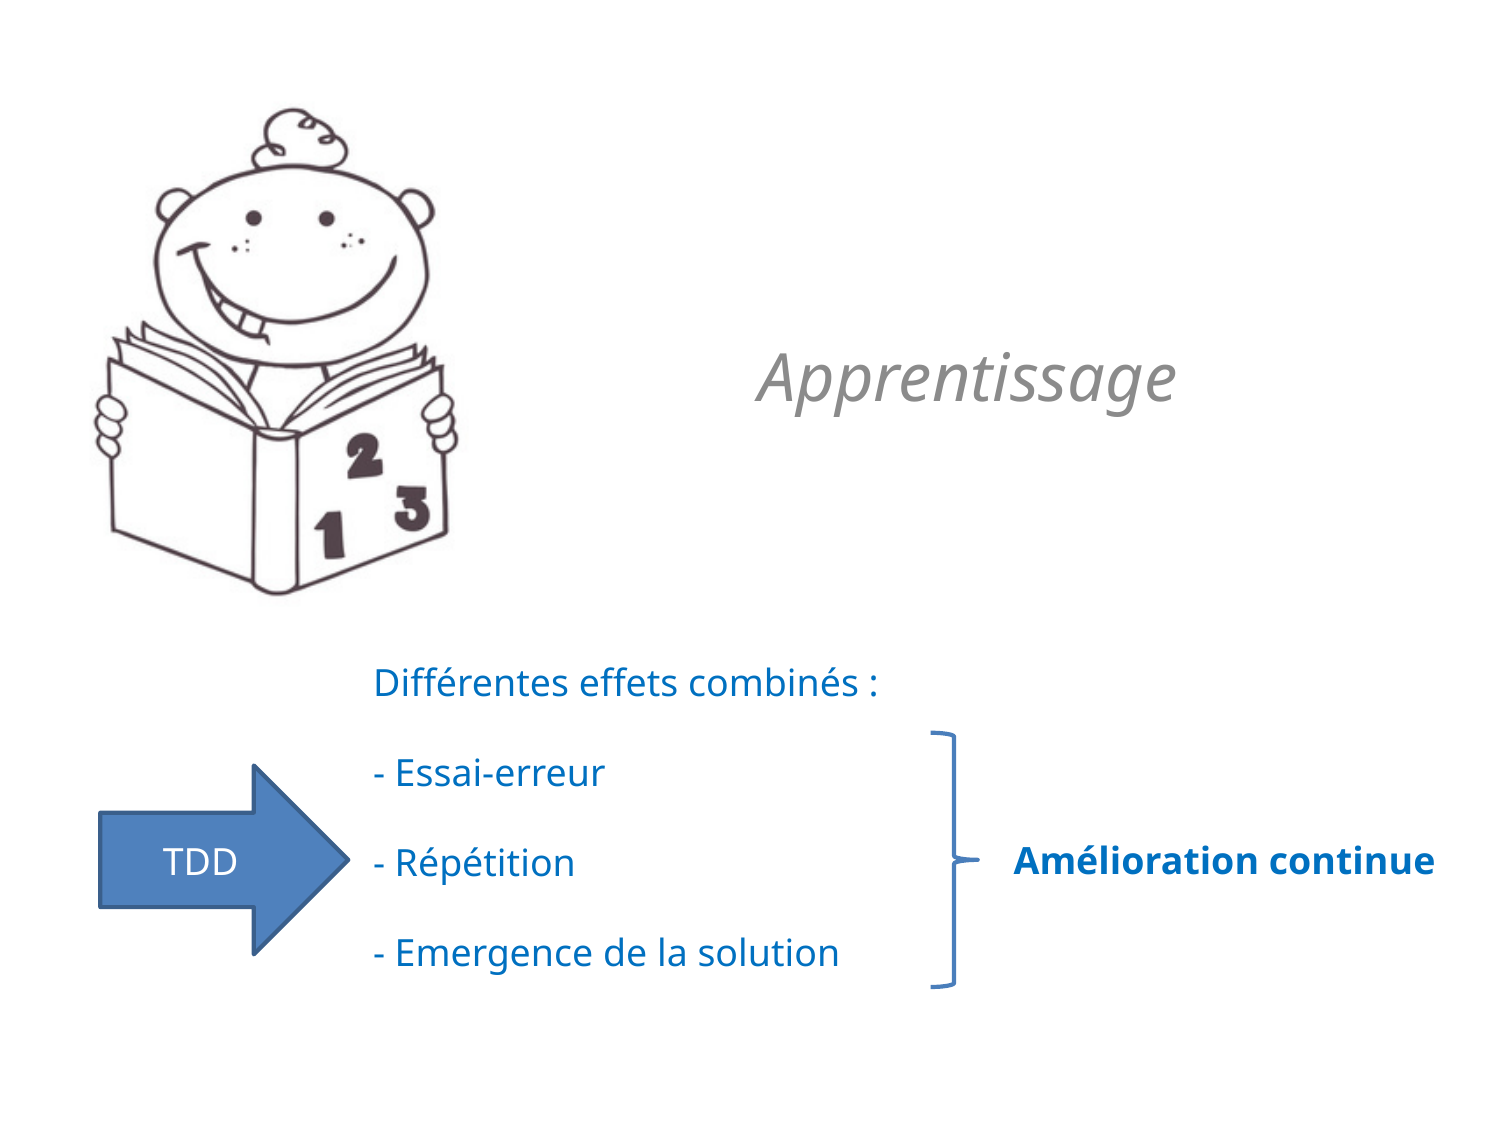

Apprentissage
Différentes effets combinés :
- Essai-erreur
- Répétition
- Emergence de la solution
TDD
Amélioration continue